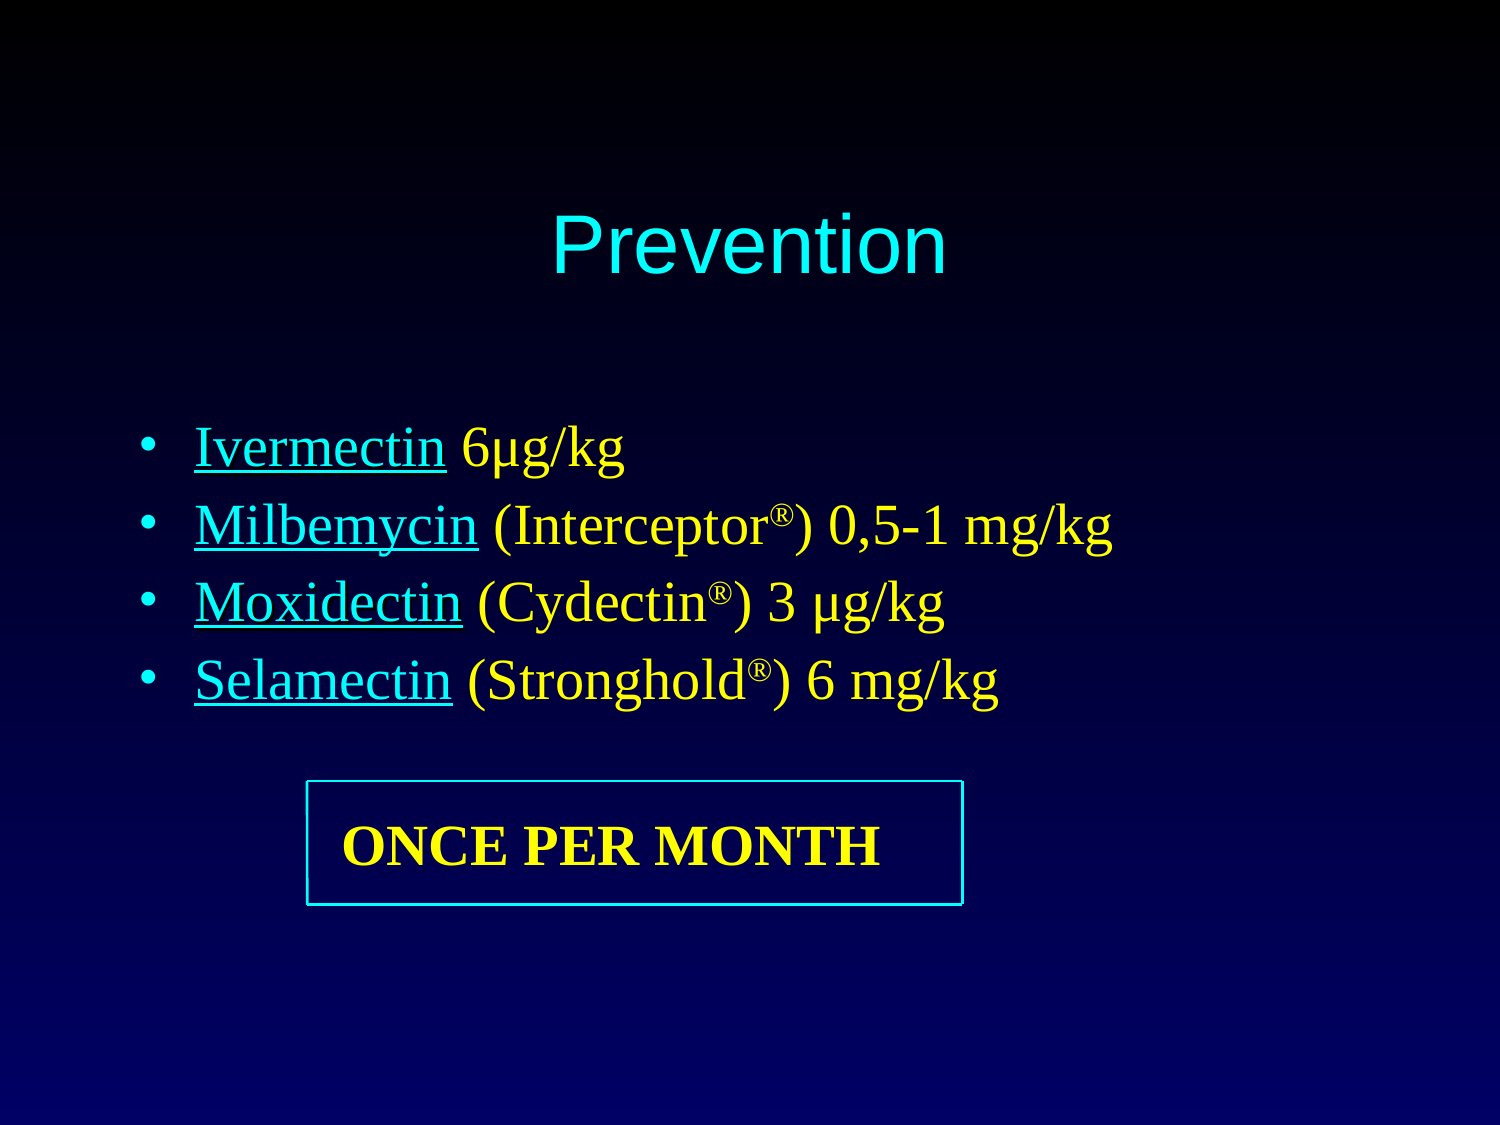

Prevention
Ivermectin 6μg/kg
Milbemycin (Interceptor®) 0,5-1 mg/kg
Moxidectin (Cydectin®) 3 μg/kg
Selamectin (Stronghold®) 6 mg/kg
			ONCE PER MONTH